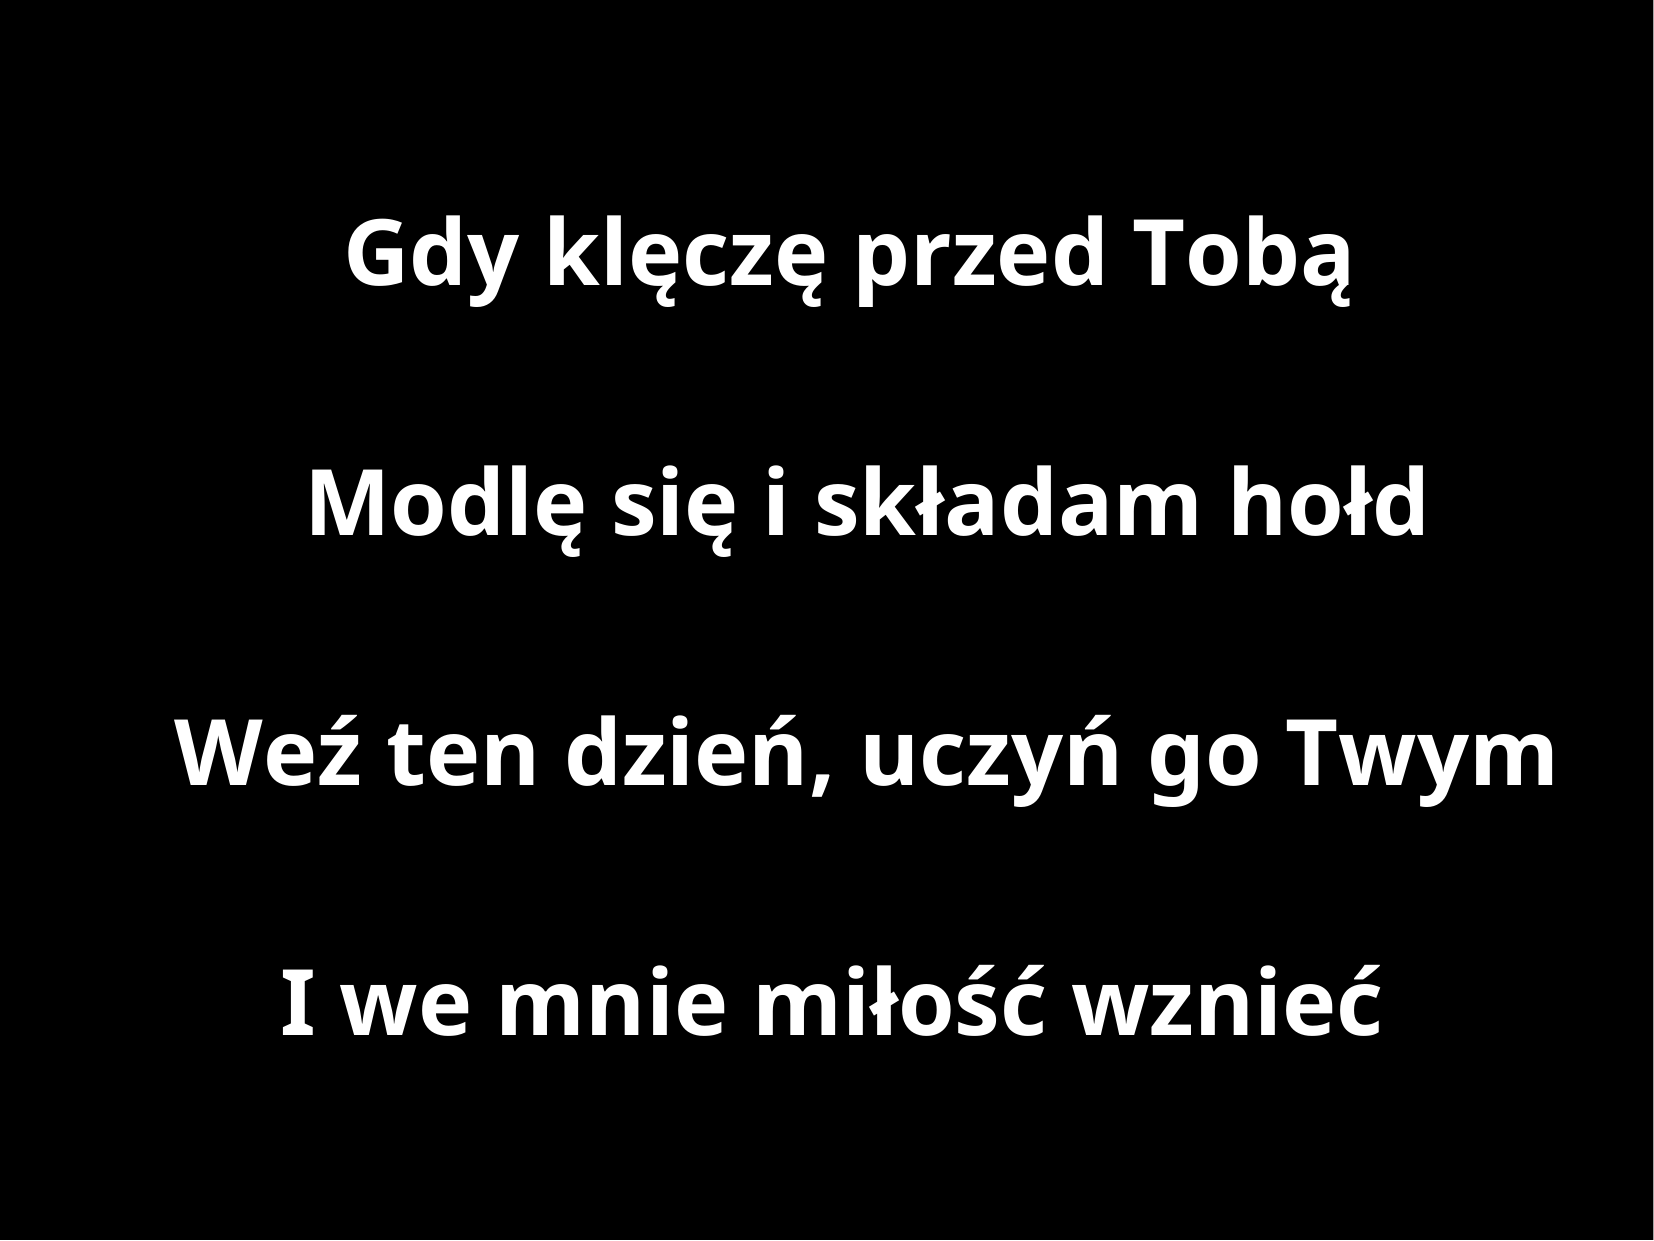

# Gdy klęczę przed Tobą
Modlę się i składam hołd
Weź ten dzień, uczyń go Twym
I we mnie miłość wznieć